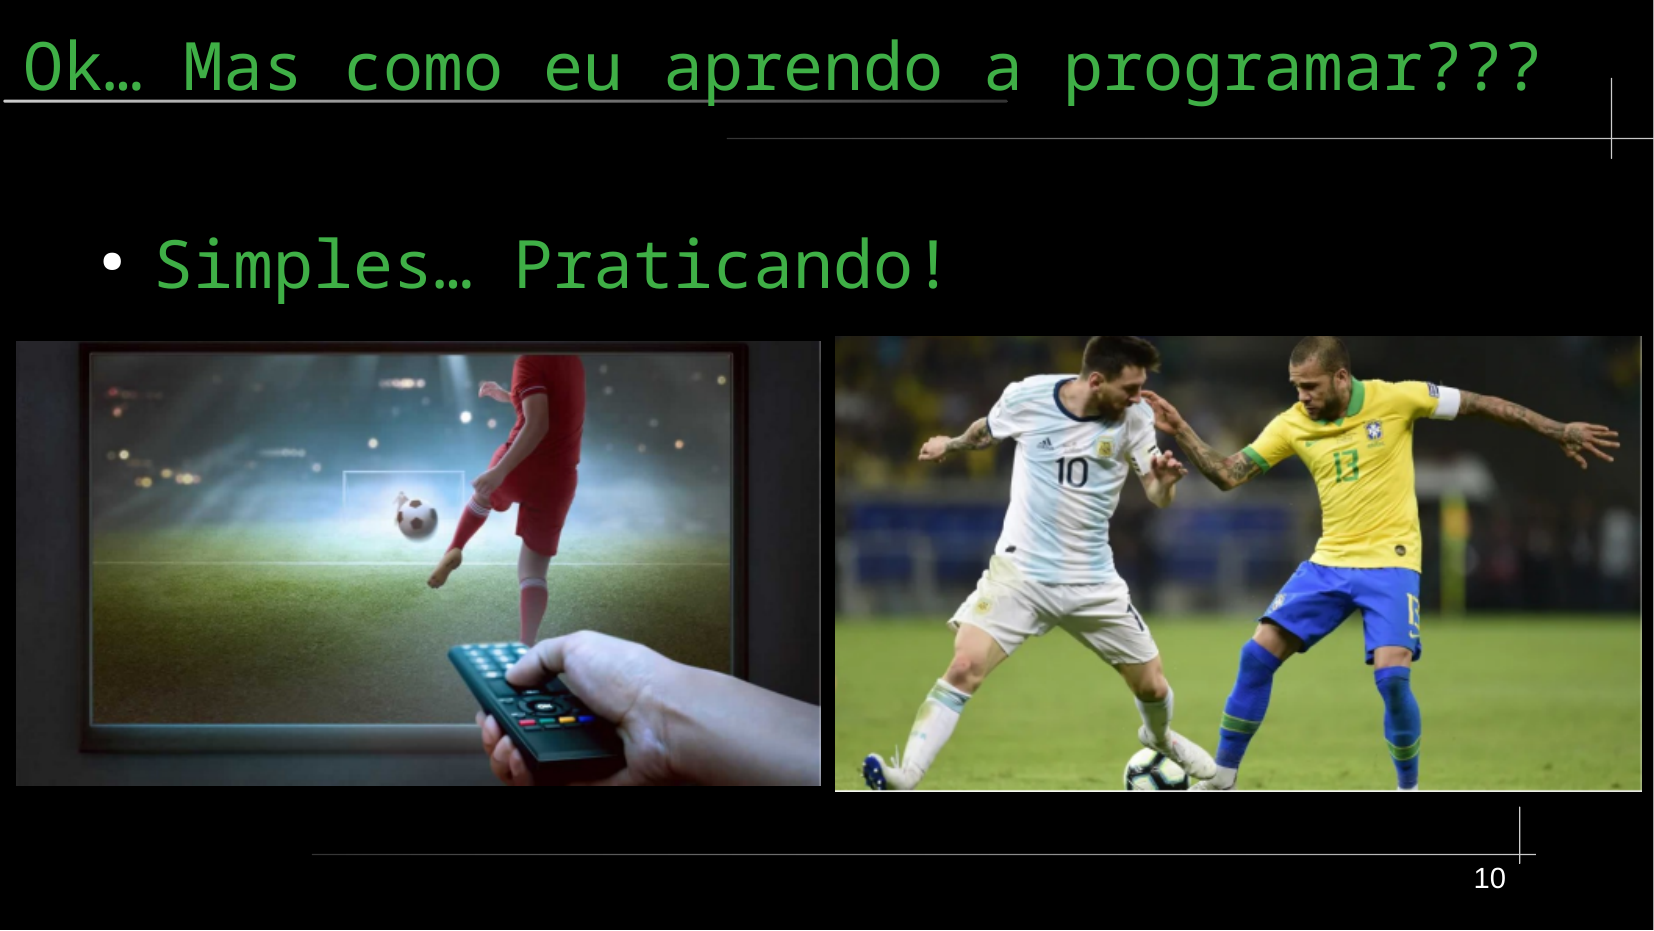

# Ok… Mas como eu aprendo a programar???
Simples… Praticando!
10